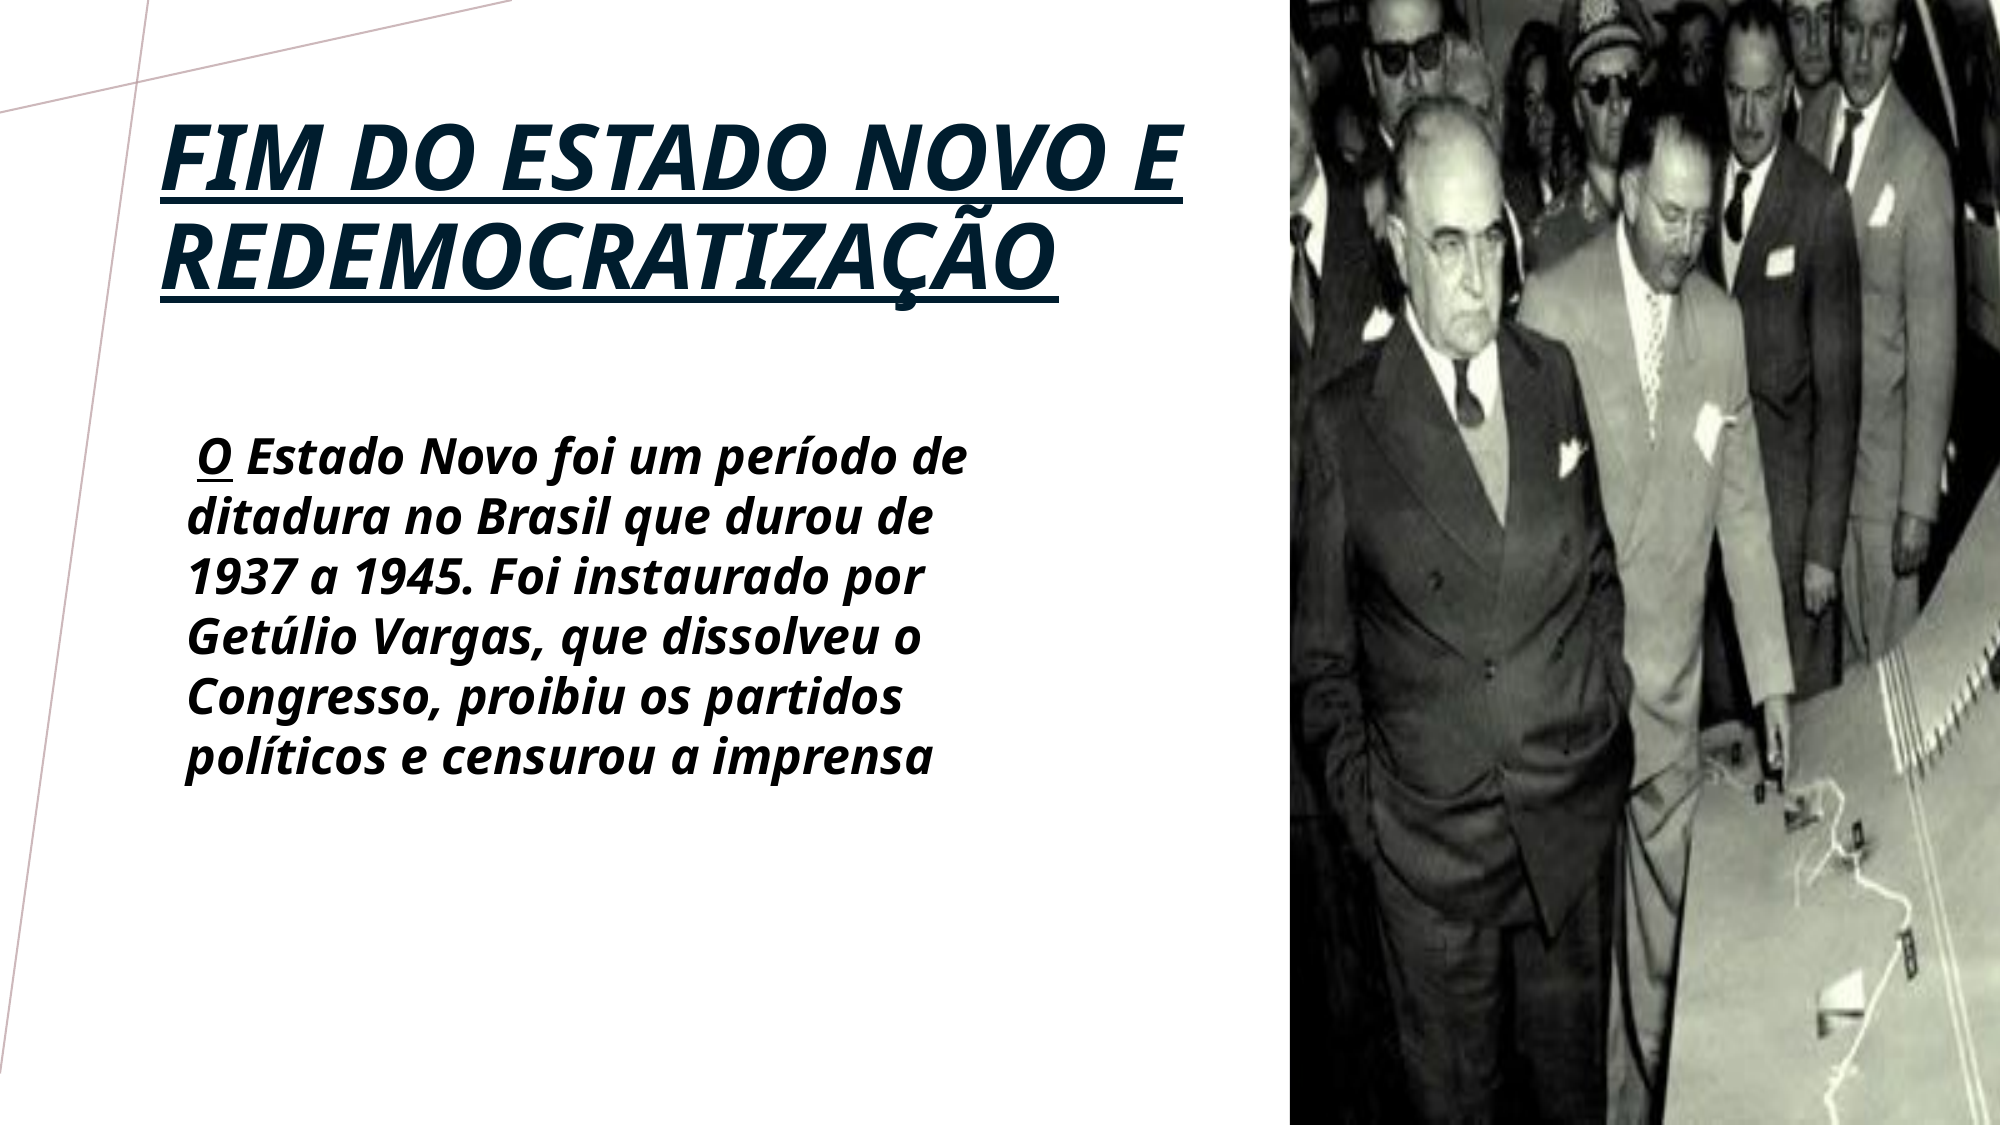

# FIM DO ESTADO NOVO E REDEMOCRATIZAÇÃO
 O Estado Novo foi um período de ditadura no Brasil que durou de 1937 a 1945. Foi instaurado por Getúlio Vargas, que dissolveu o Congresso, proibiu os partidos políticos e censurou a imprensa